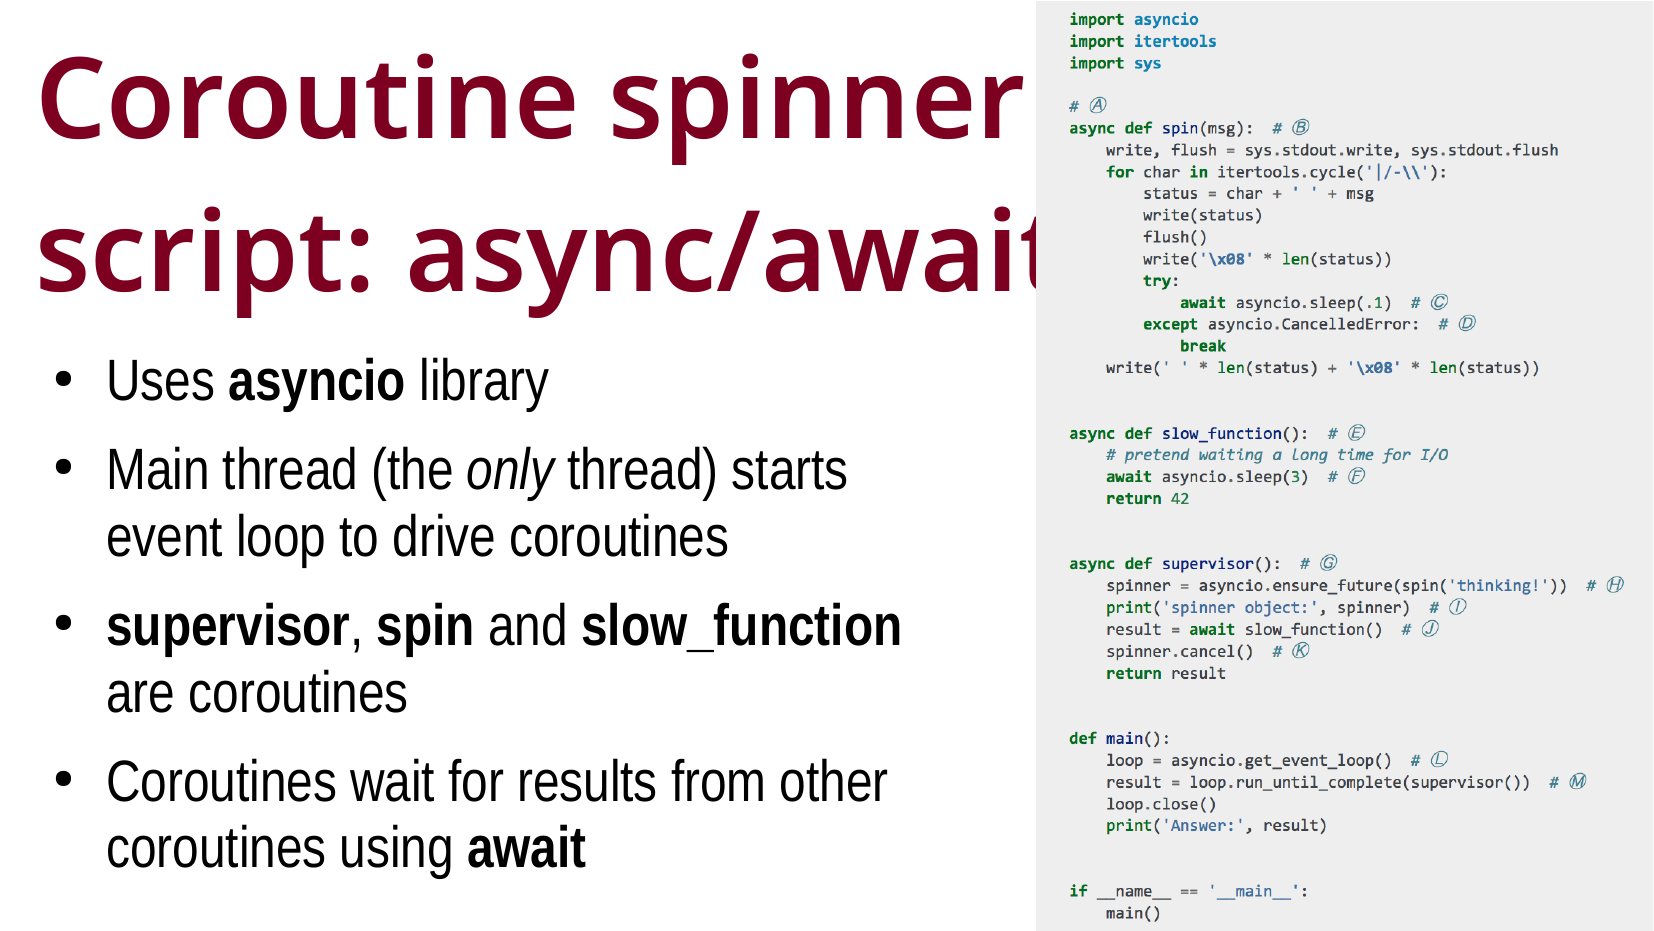

# Coroutine spinner script: async/await
Uses asyncio library
Main thread (the only thread) starts event loop to drive coroutines
supervisor, spin and slow_function are coroutines
Coroutines wait for results from other coroutines using await